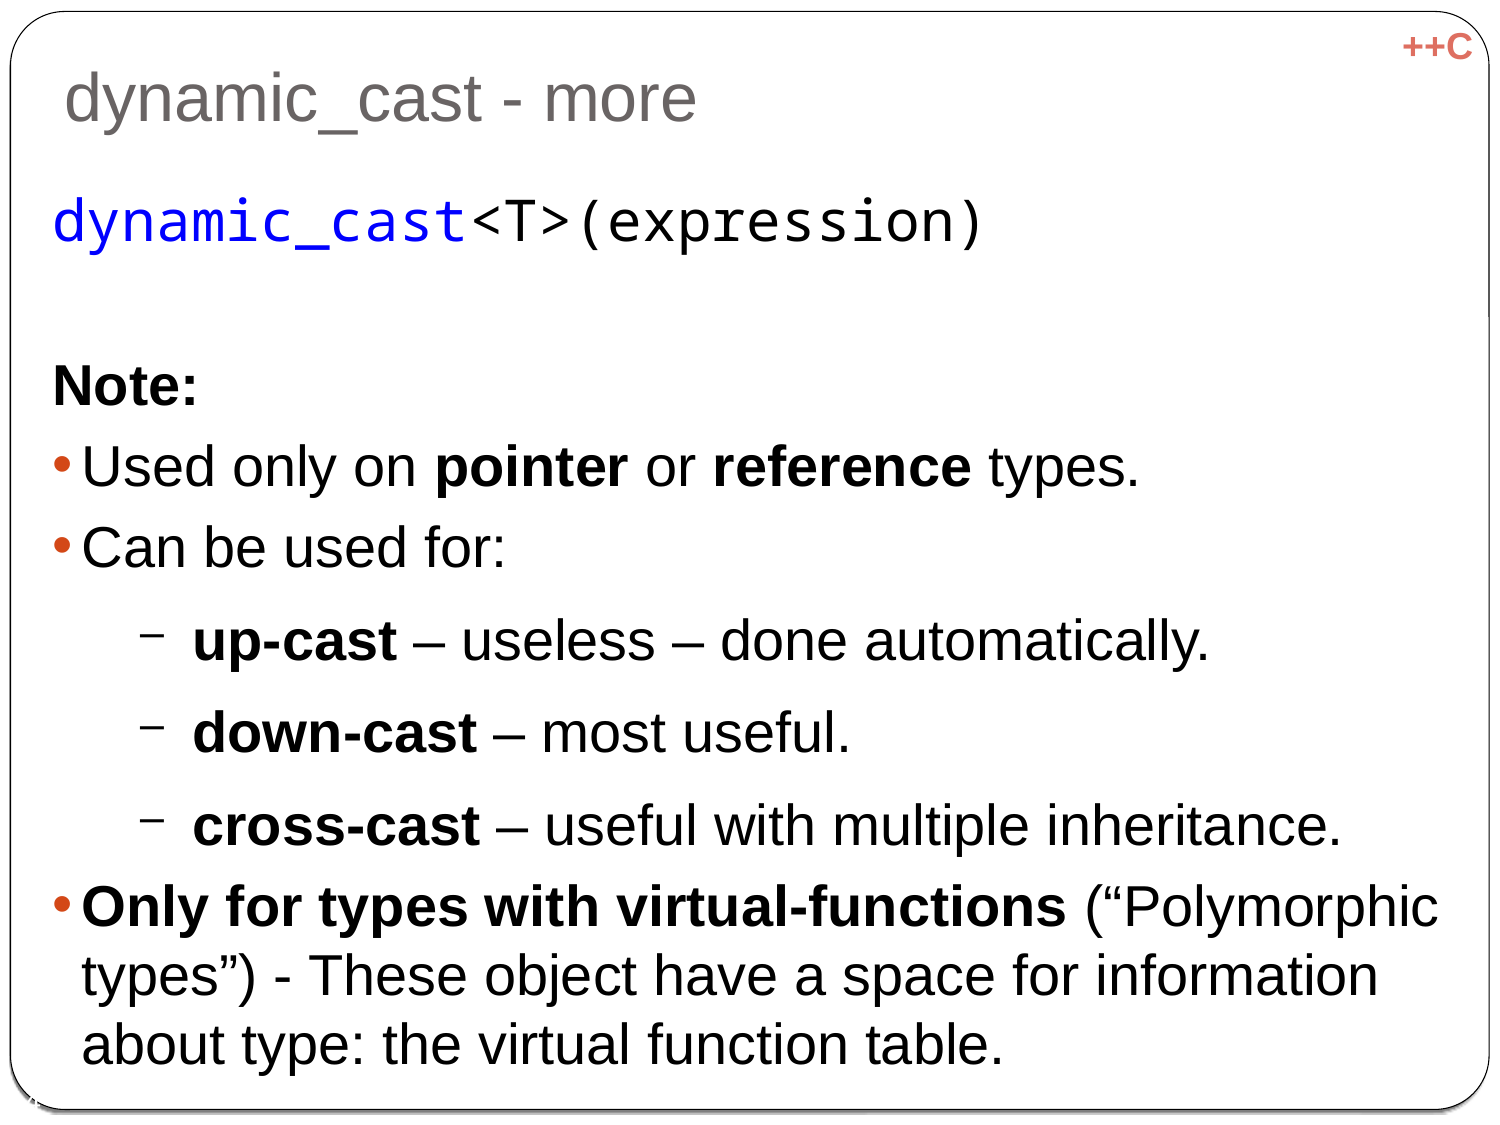

# dynamic_cast - more
dynamic_cast<T>(expression)
Note:
Used only on pointer or reference types.
Can be used for:
up-cast – useless – done automatically.
down-cast – most useful.
cross-cast – useful with multiple inheritance.
Only for types with virtual-functions (“Polymorphic types”) - These object have a space for information about type: the virtual function table.